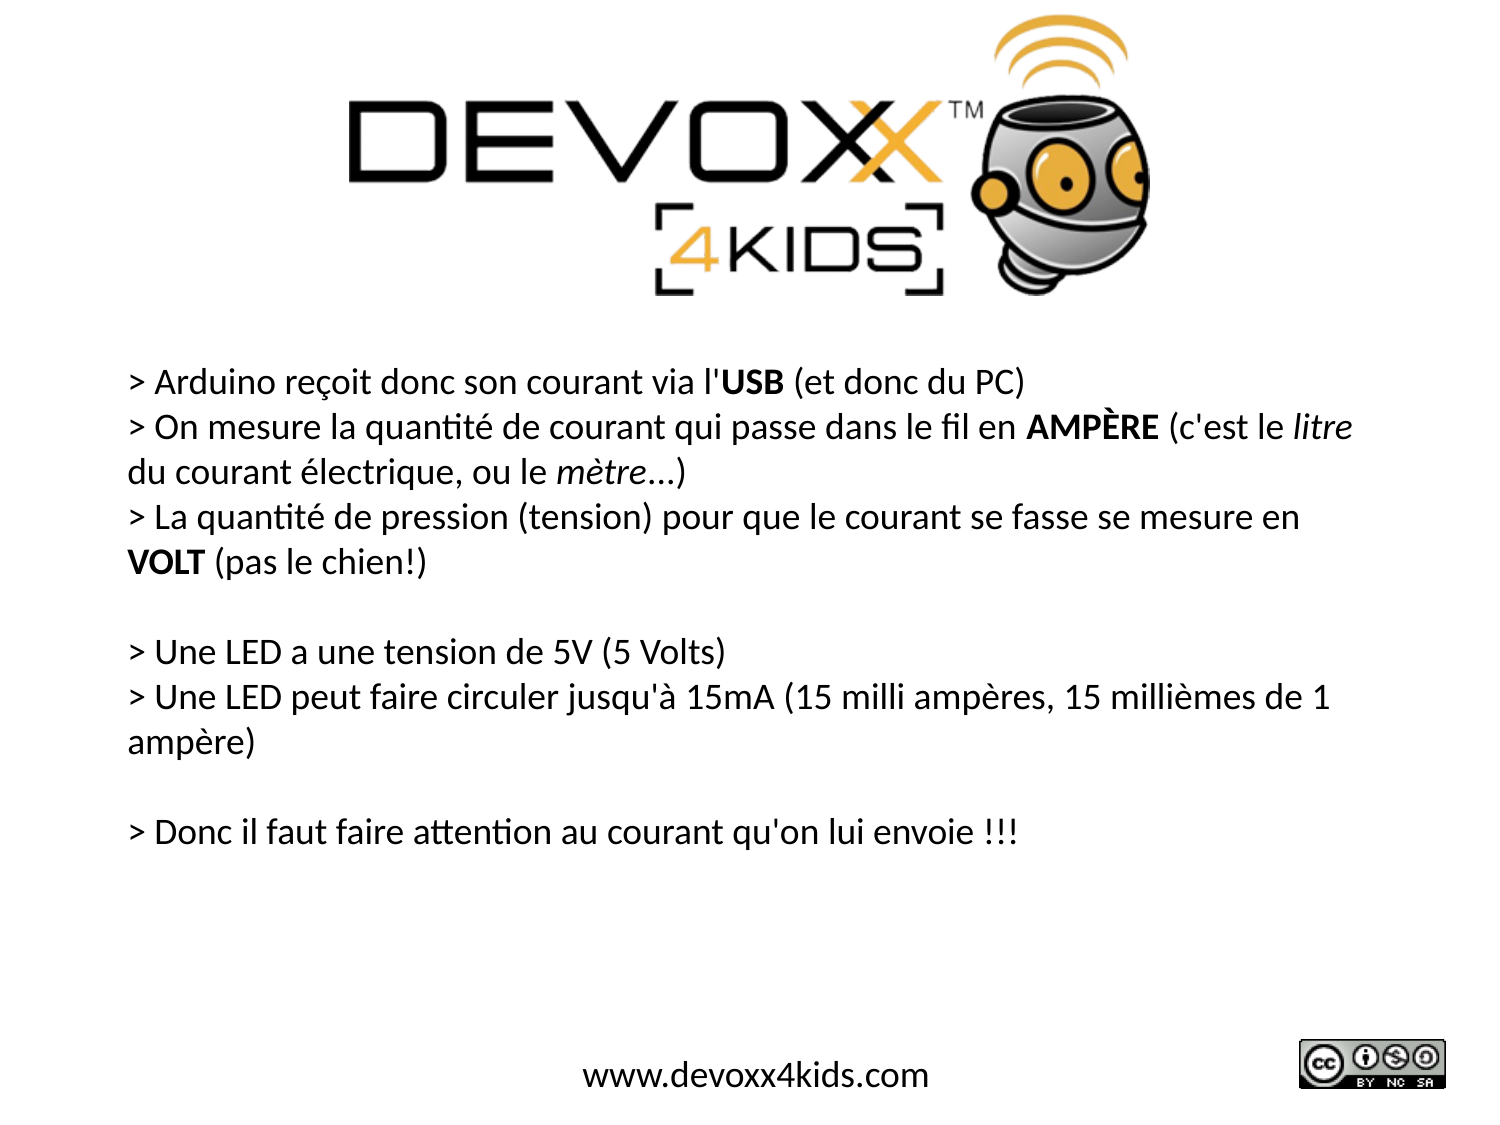

# > Arduino reçoit donc son courant via l'USB (et donc du PC) > On mesure la quantité de courant qui passe dans le fil en AMPÈRE (c'est le litre du courant électrique, ou le mètre...) > La quantité de pression (tension) pour que le courant se fasse se mesure en VOLT (pas le chien!) > Une LED a une tension de 5V (5 Volts) > Une LED peut faire circuler jusqu'à 15mA (15 milli ampères, 15 millièmes de 1 ampère) > Donc il faut faire attention au courant qu'on lui envoie !!!